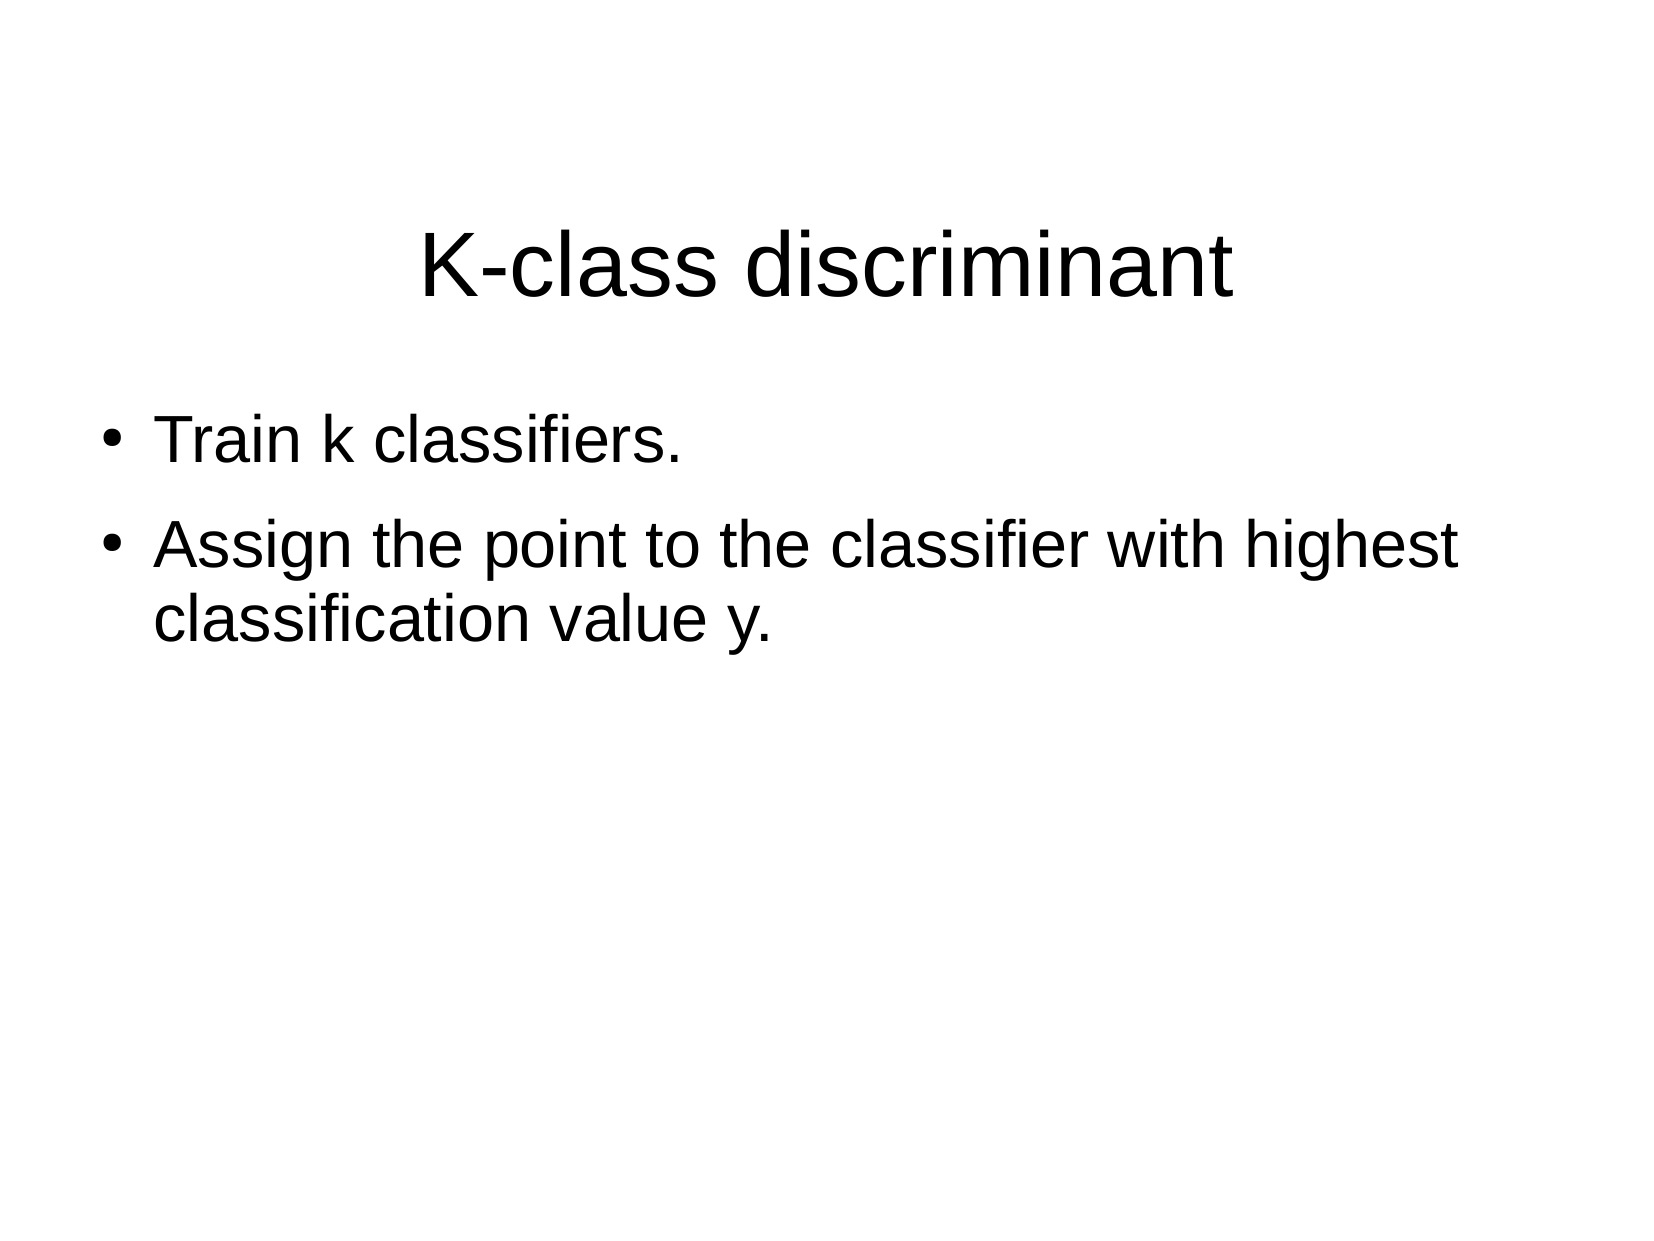

# K-class discriminant
Train k classifiers.
Assign the point to the classifier with highest classification value y.